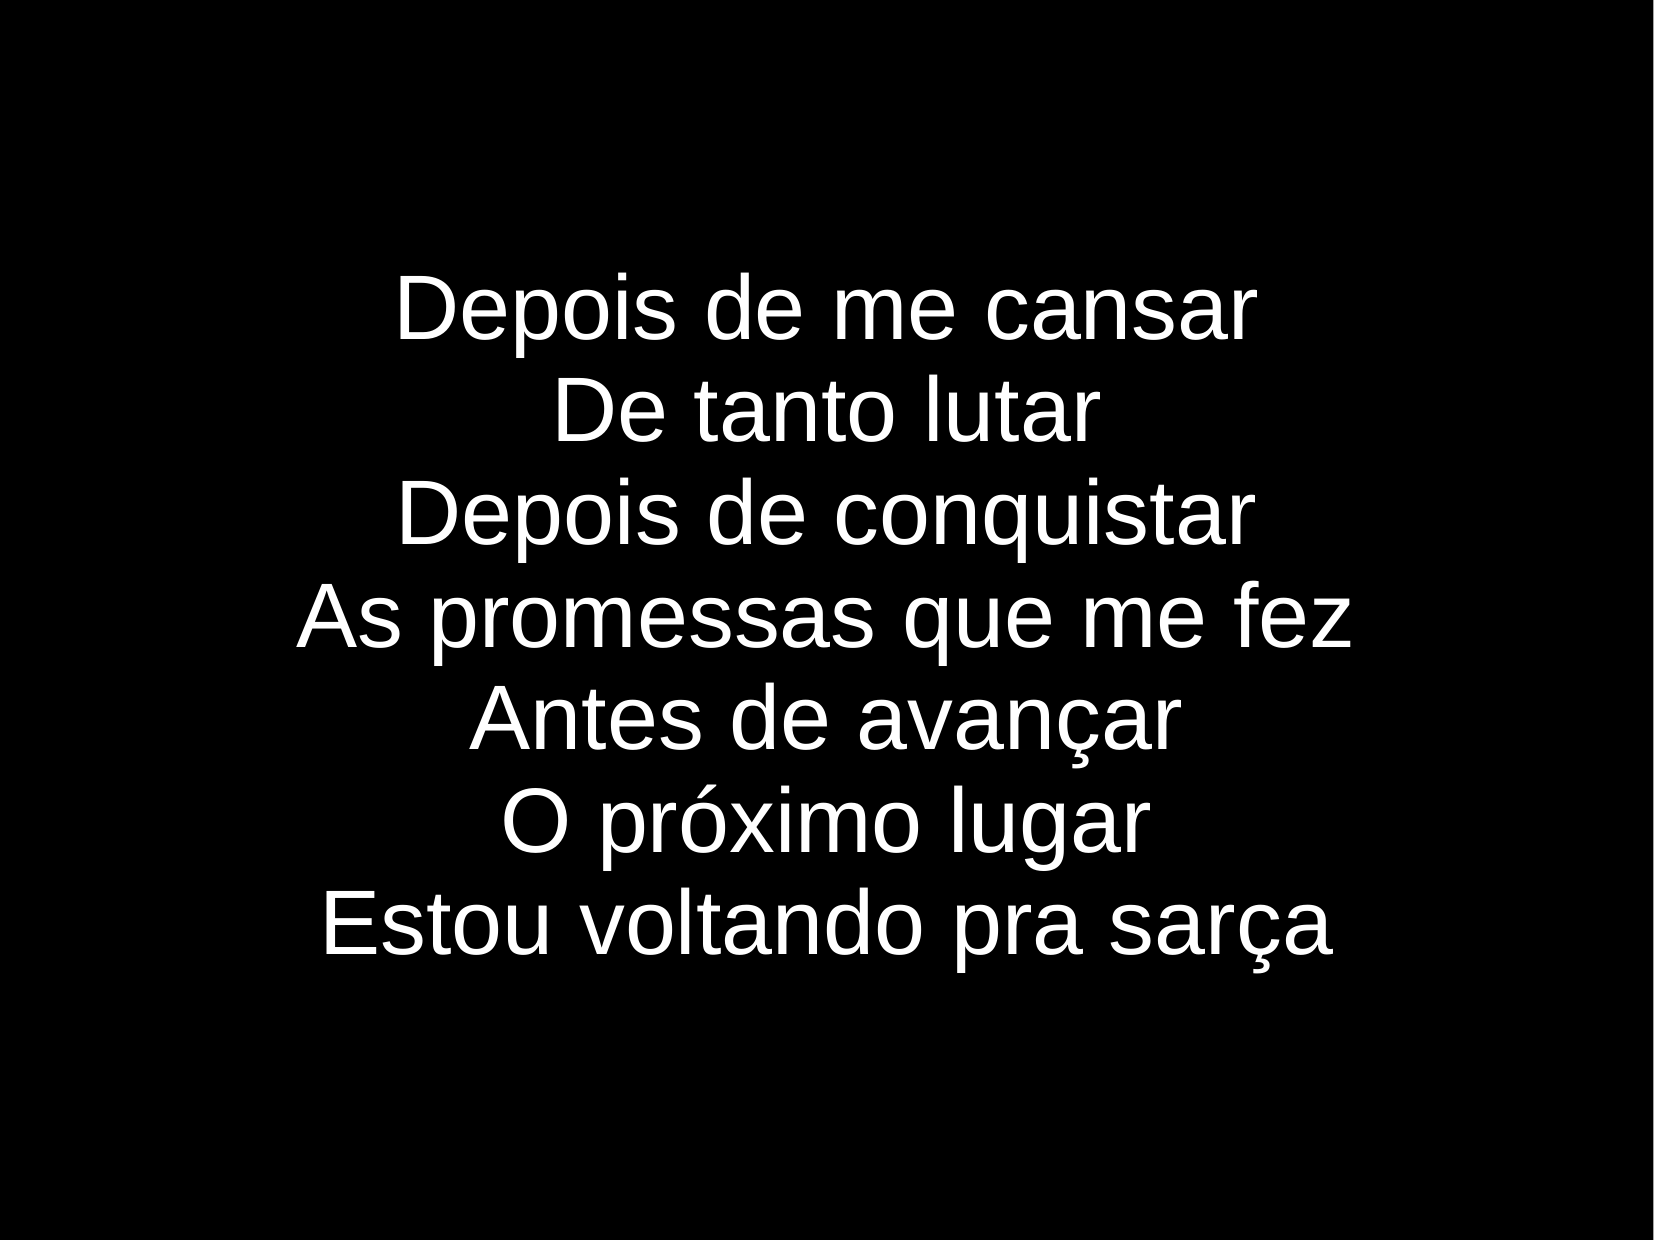

# Depois de me cansar
De tanto lutar
Depois de conquistar
As promessas que me fez
Antes de avançar
O próximo lugar
Estou voltando pra sarça